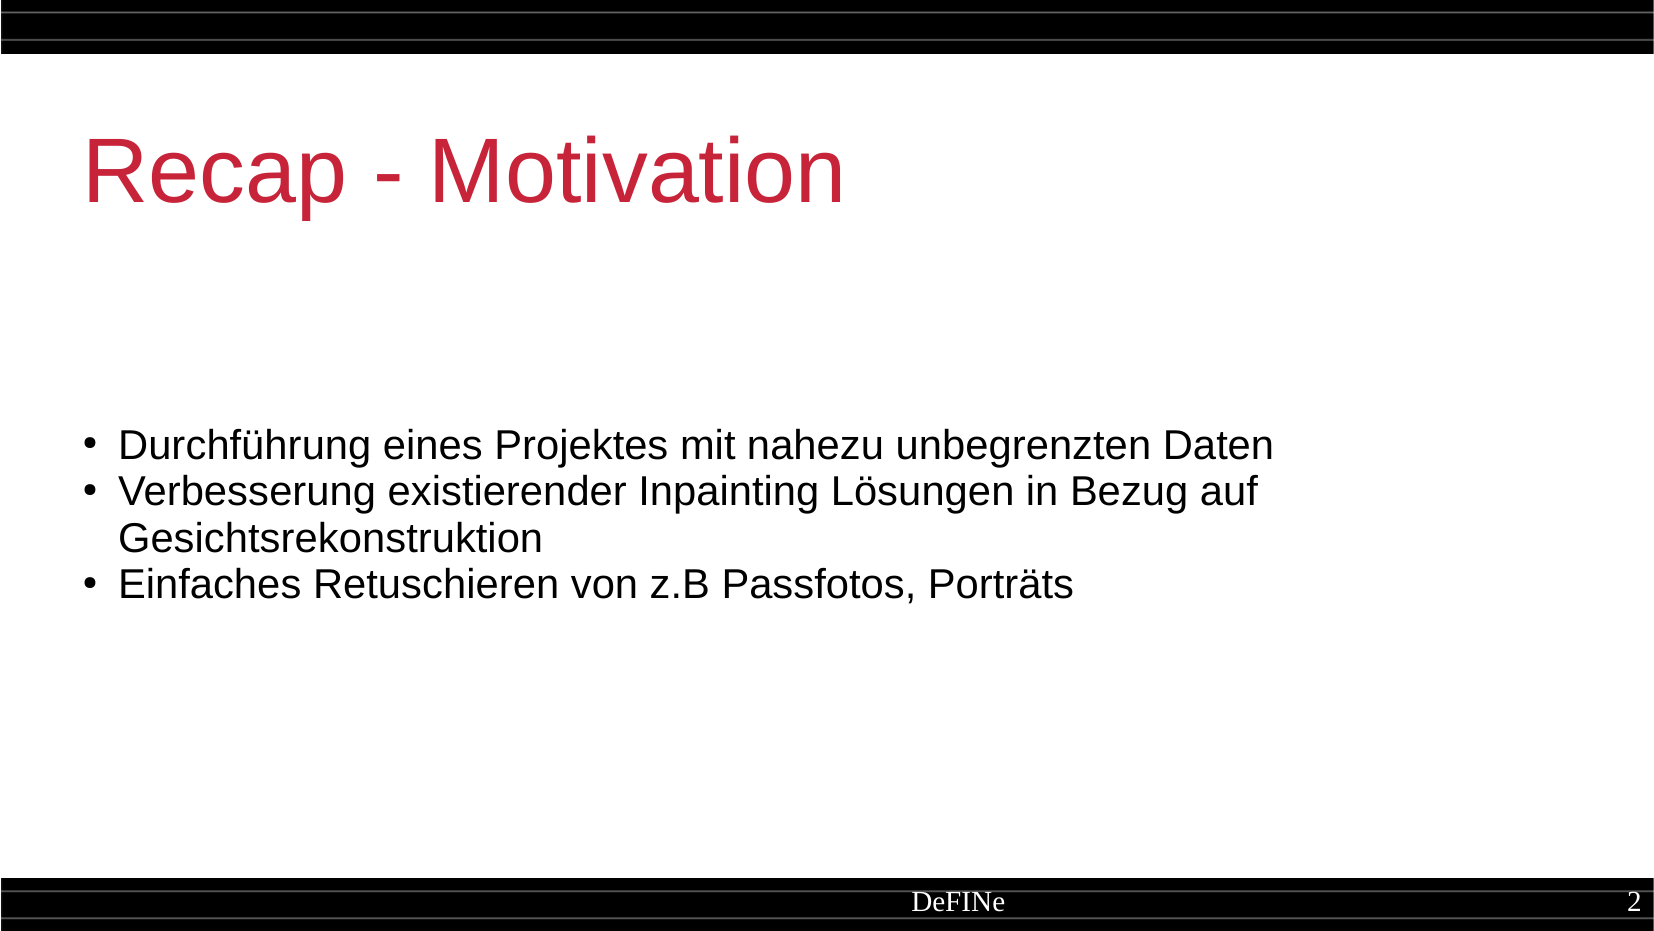

# Recap - Motivation
Durchführung eines Projektes mit nahezu unbegrenzten Daten
Verbesserung existierender Inpainting Lösungen in Bezug auf Gesichtsrekonstruktion
Einfaches Retuschieren von z.B Passfotos, Porträts